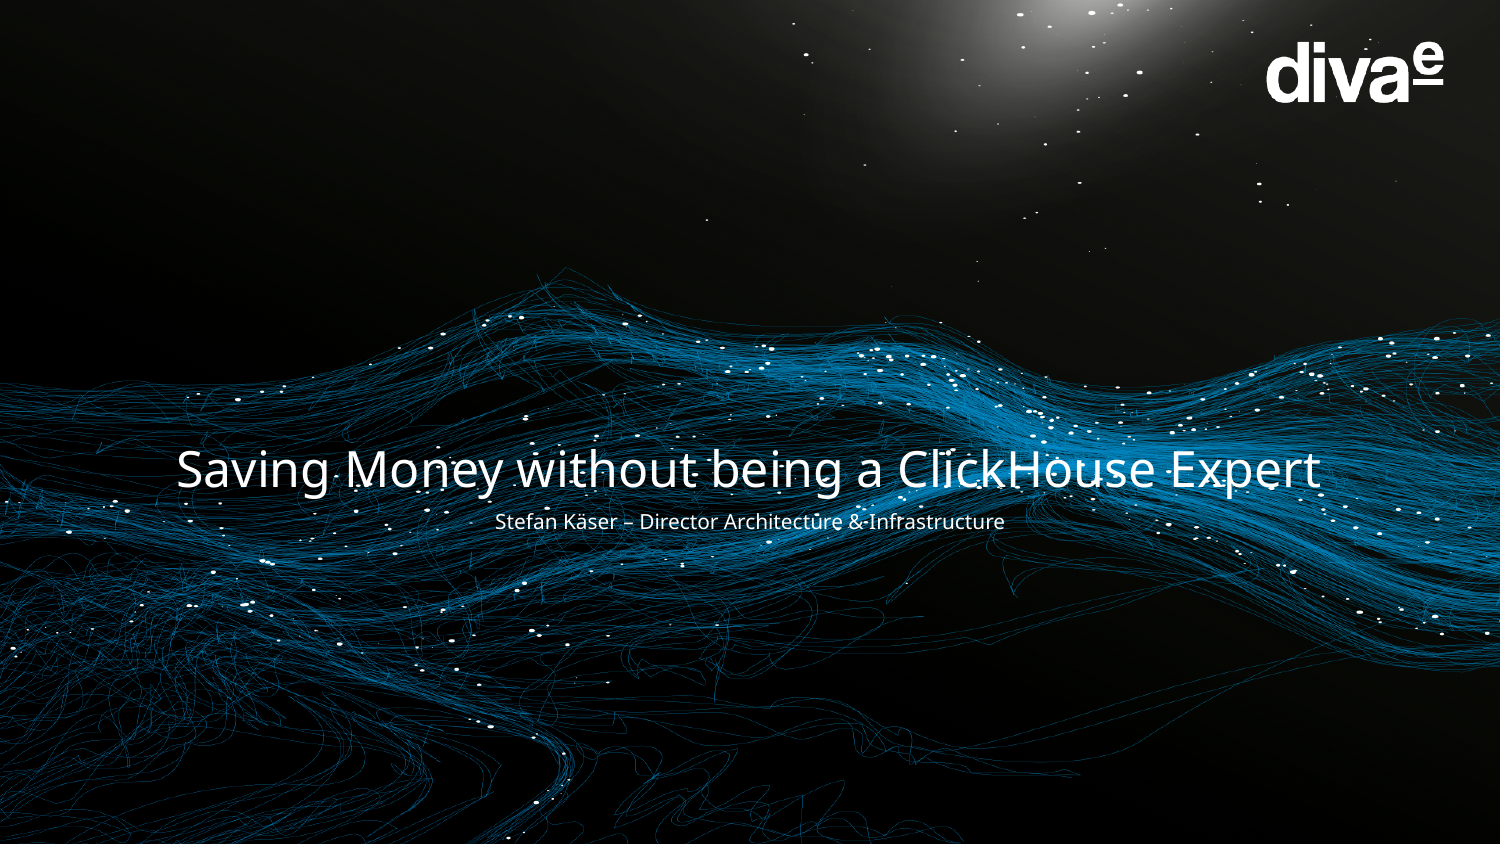

Saving Money without being a ClickHouse Expert
Stefan Käser – Director Architecture & Infrastructure